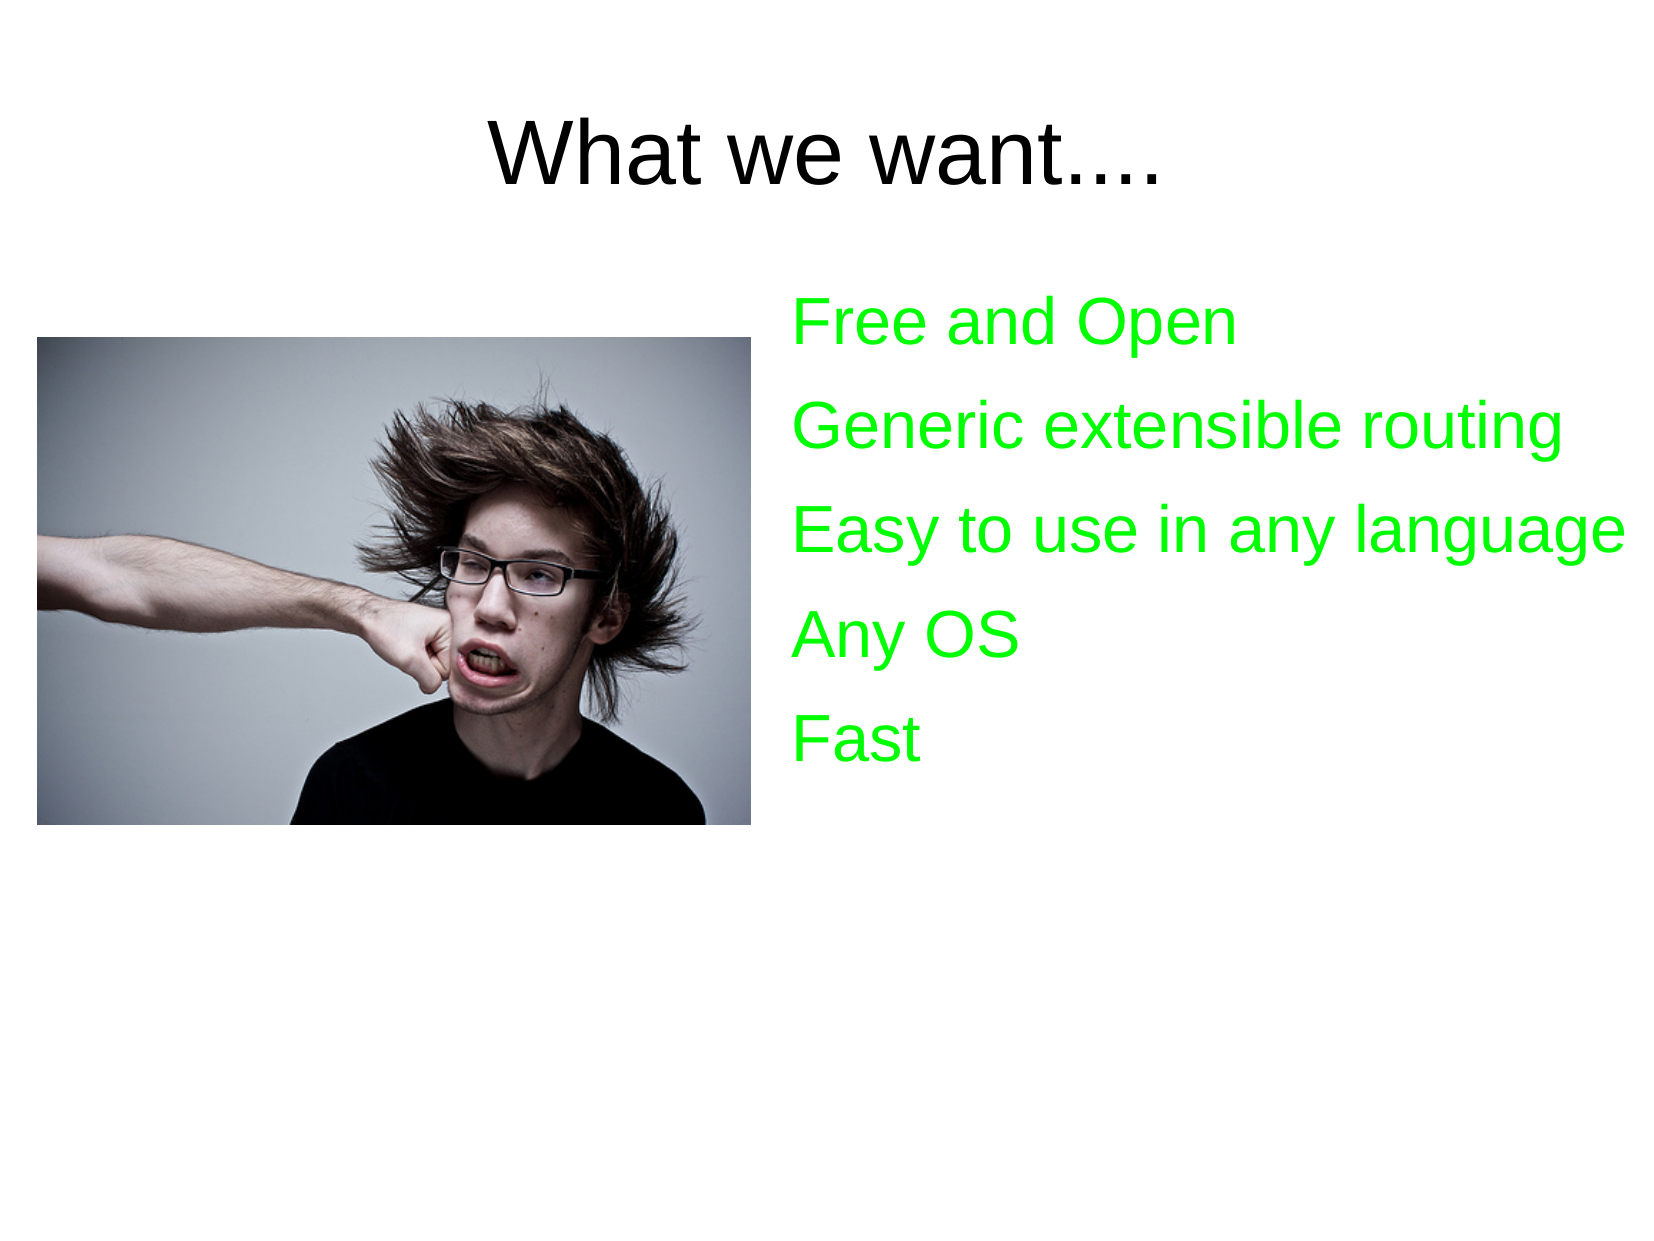

# What we want....
Free and Open
Generic extensible routing
Easy to use in any language
Any OS
Fast